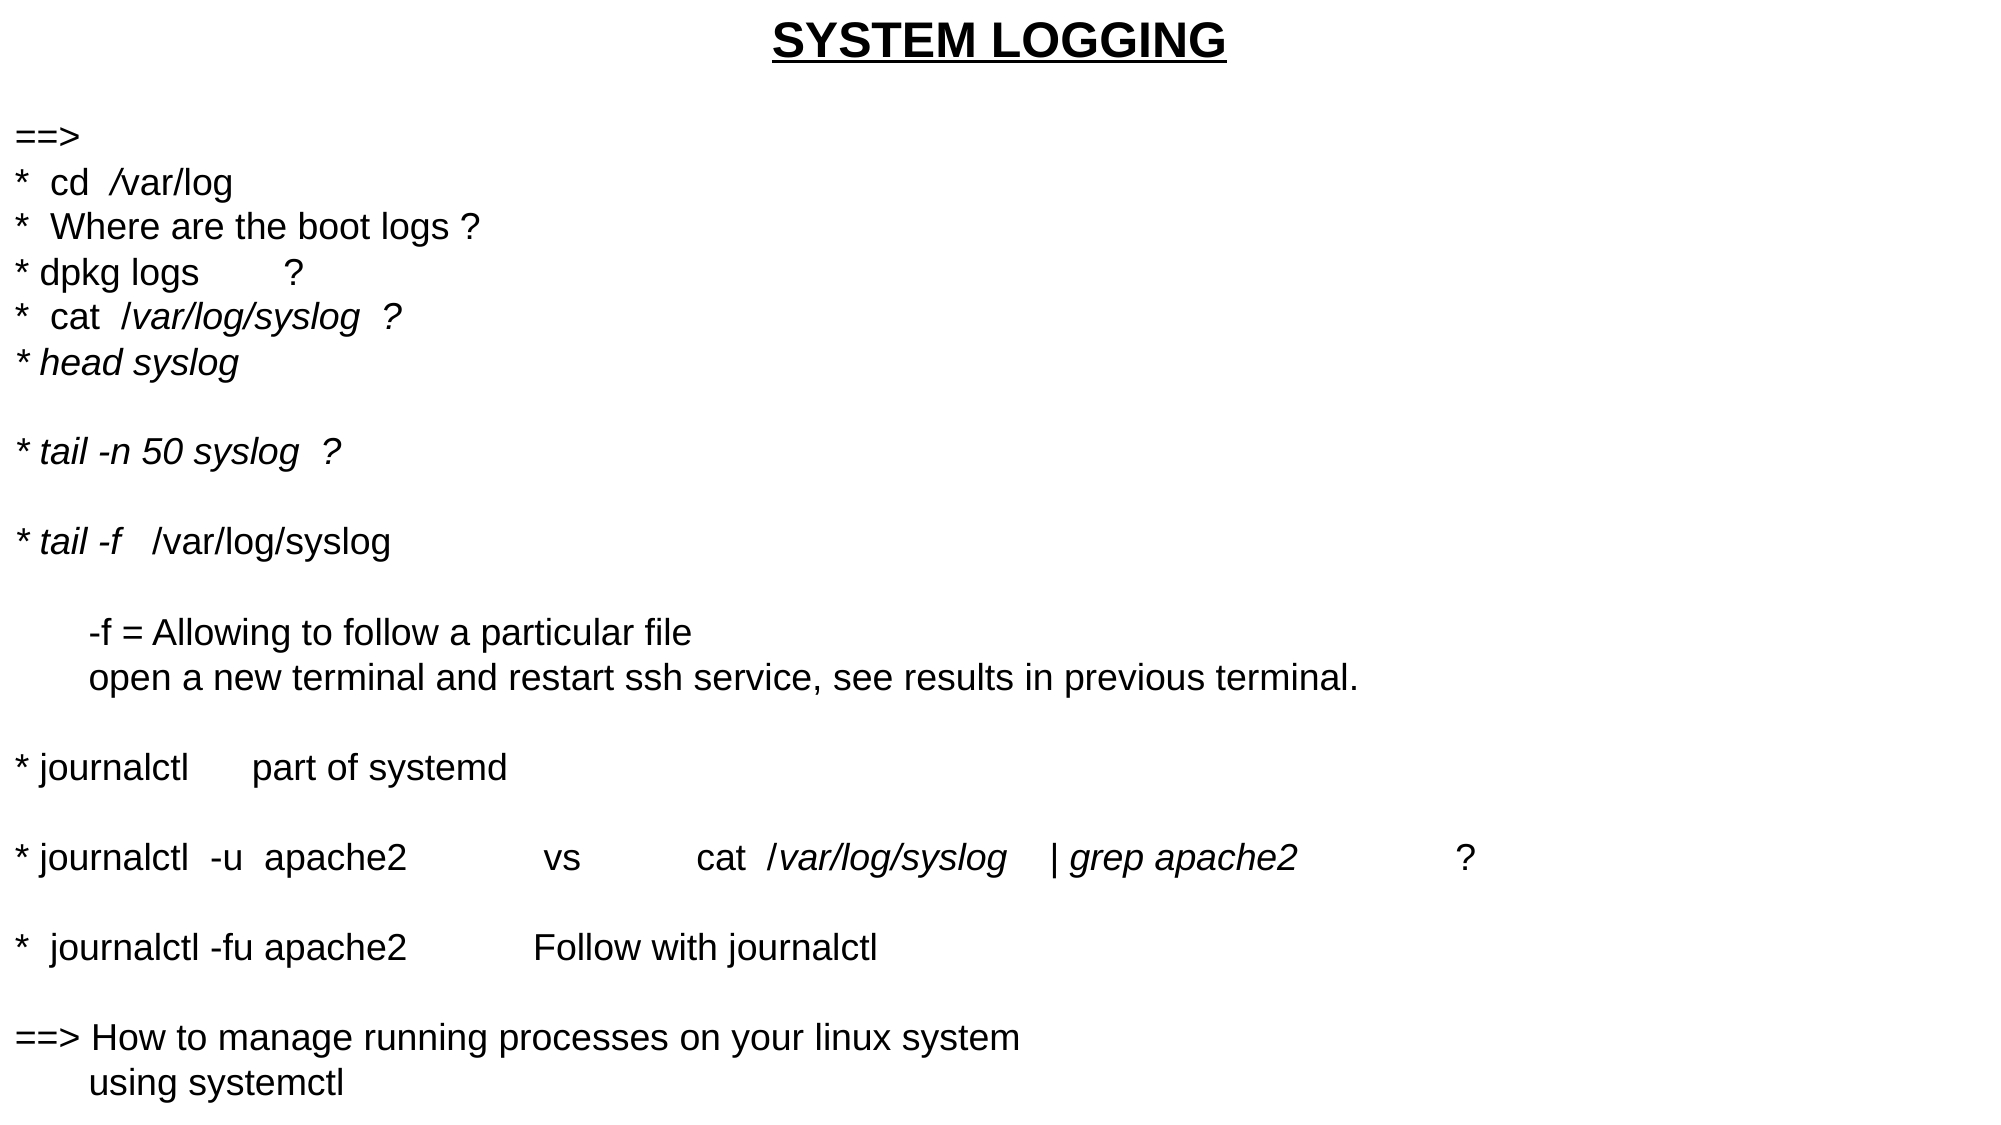

SYSTEM LOGGING
==>
* cd /var/log
* Where are the boot logs ?
* dpkg logs ?
* cat /var/log/syslog ?
* head syslog
* tail -n 50 syslog ?
* tail -f /var/log/syslog
	-f = Allowing to follow a particular file
	open a new terminal and restart ssh service, see results in previous terminal.
* journalctl part of systemd
* journalctl -u apache2 vs cat /var/log/syslog | grep apache2 ?
* journalctl -fu apache2 Follow with journalctl
==> How to manage running processes on your linux system
	using systemctl